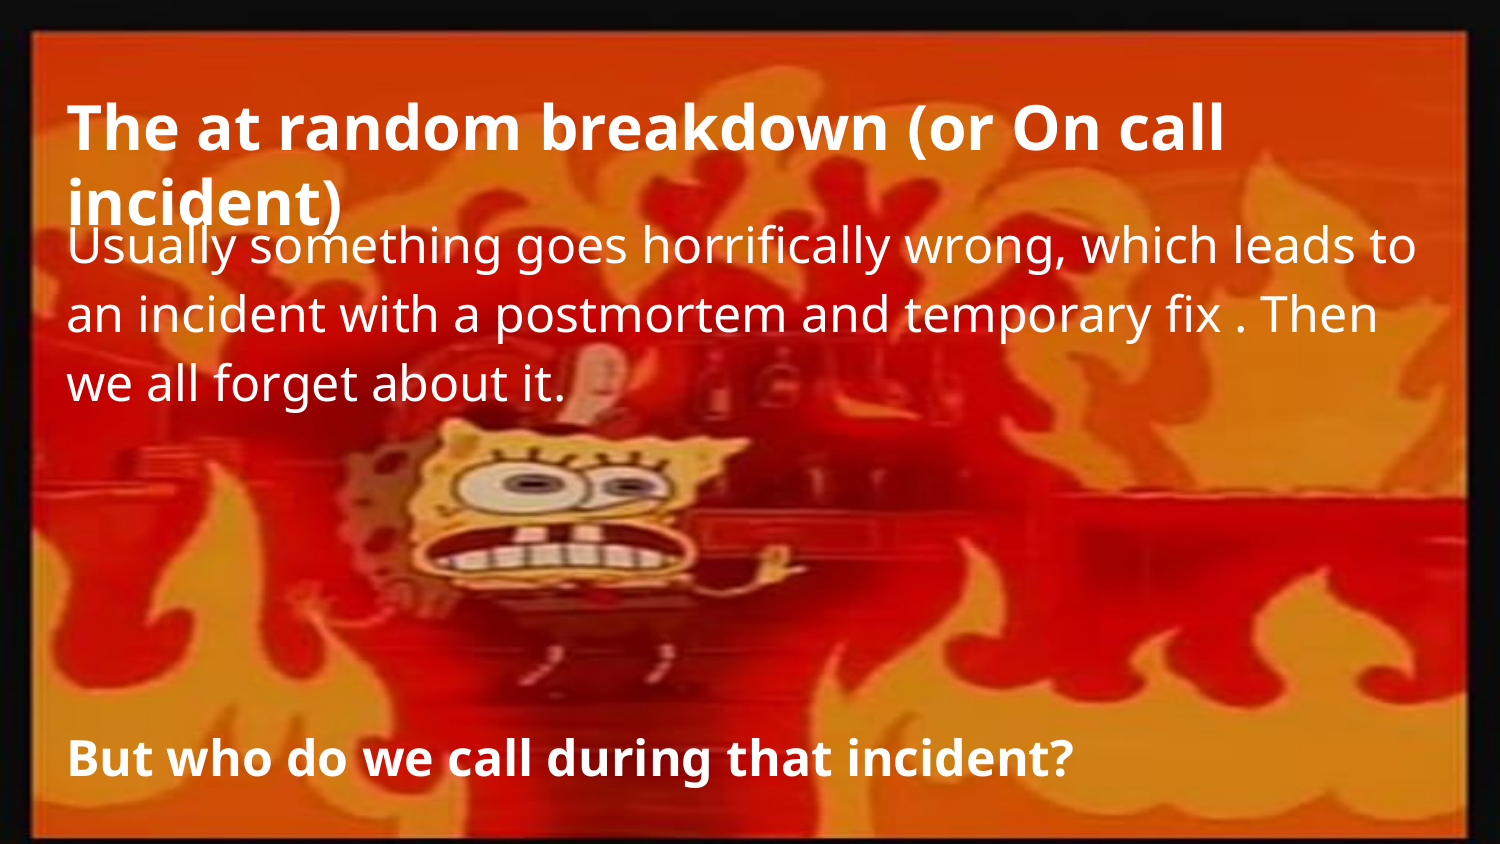

# The at random breakdown (or On call incident)
Usually something goes horrifically wrong, which leads to an incident with a postmortem and temporary fix . Then we all forget about it.
But who do we call during that incident?